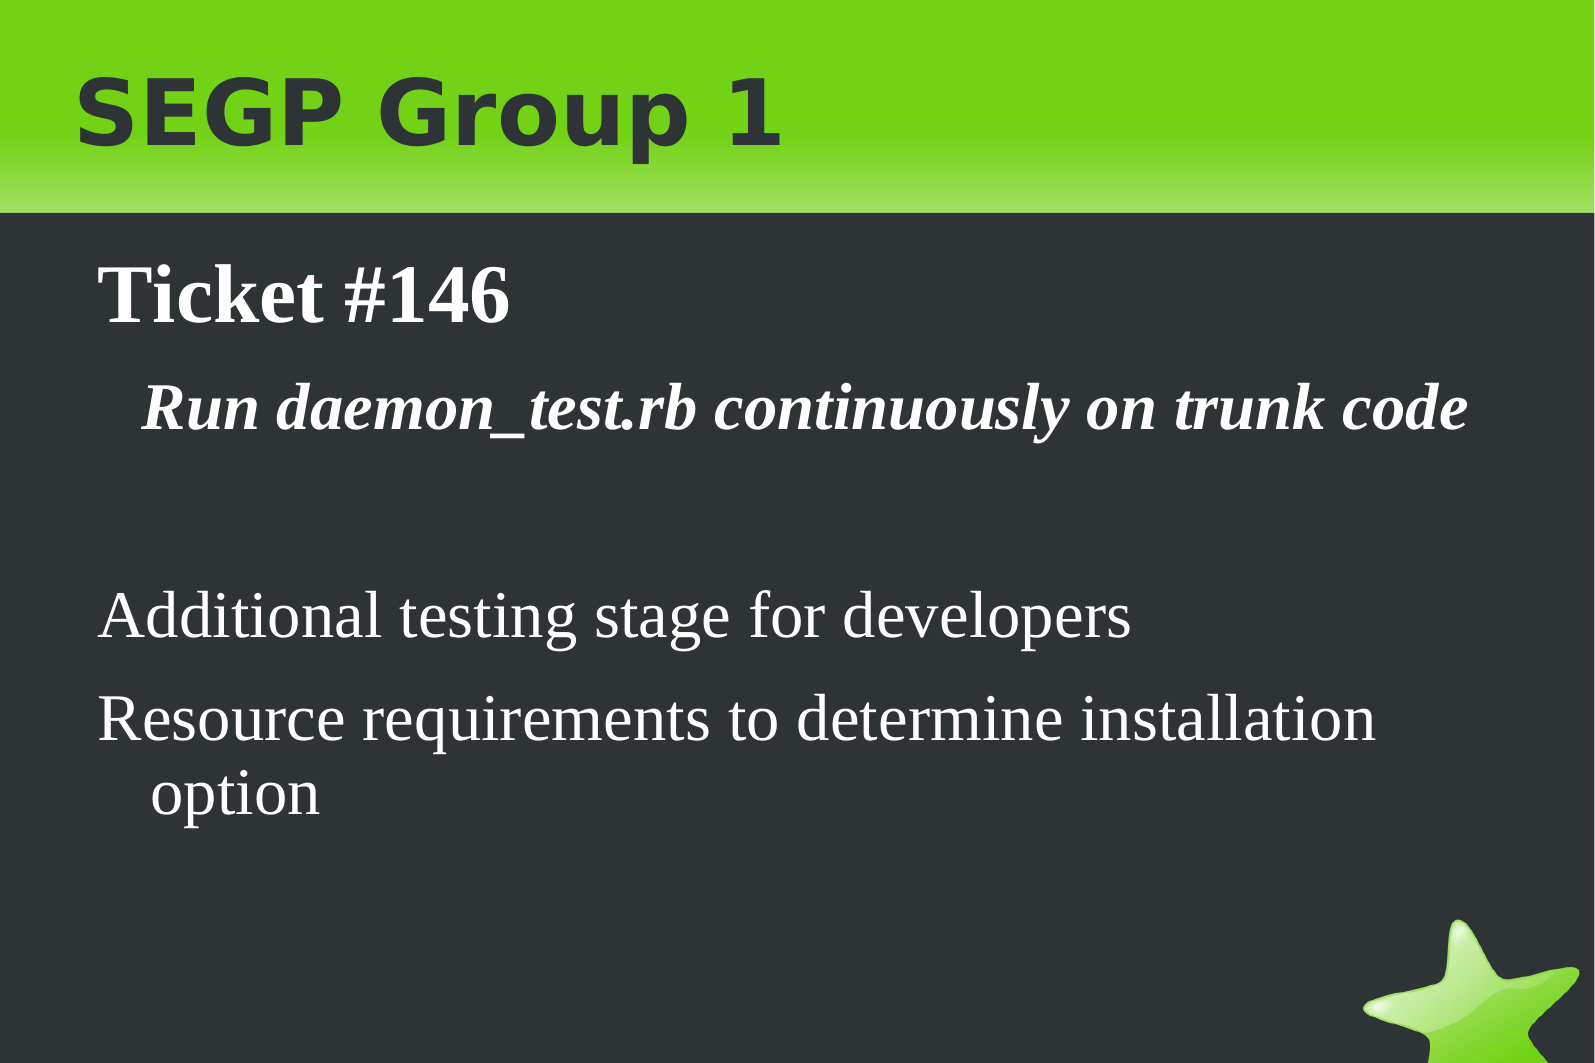

# SEGP Group 1
Ticket #146
Run daemon_test.rb continuously on trunk code
Additional testing stage for developers
Resource requirements to determine installation option